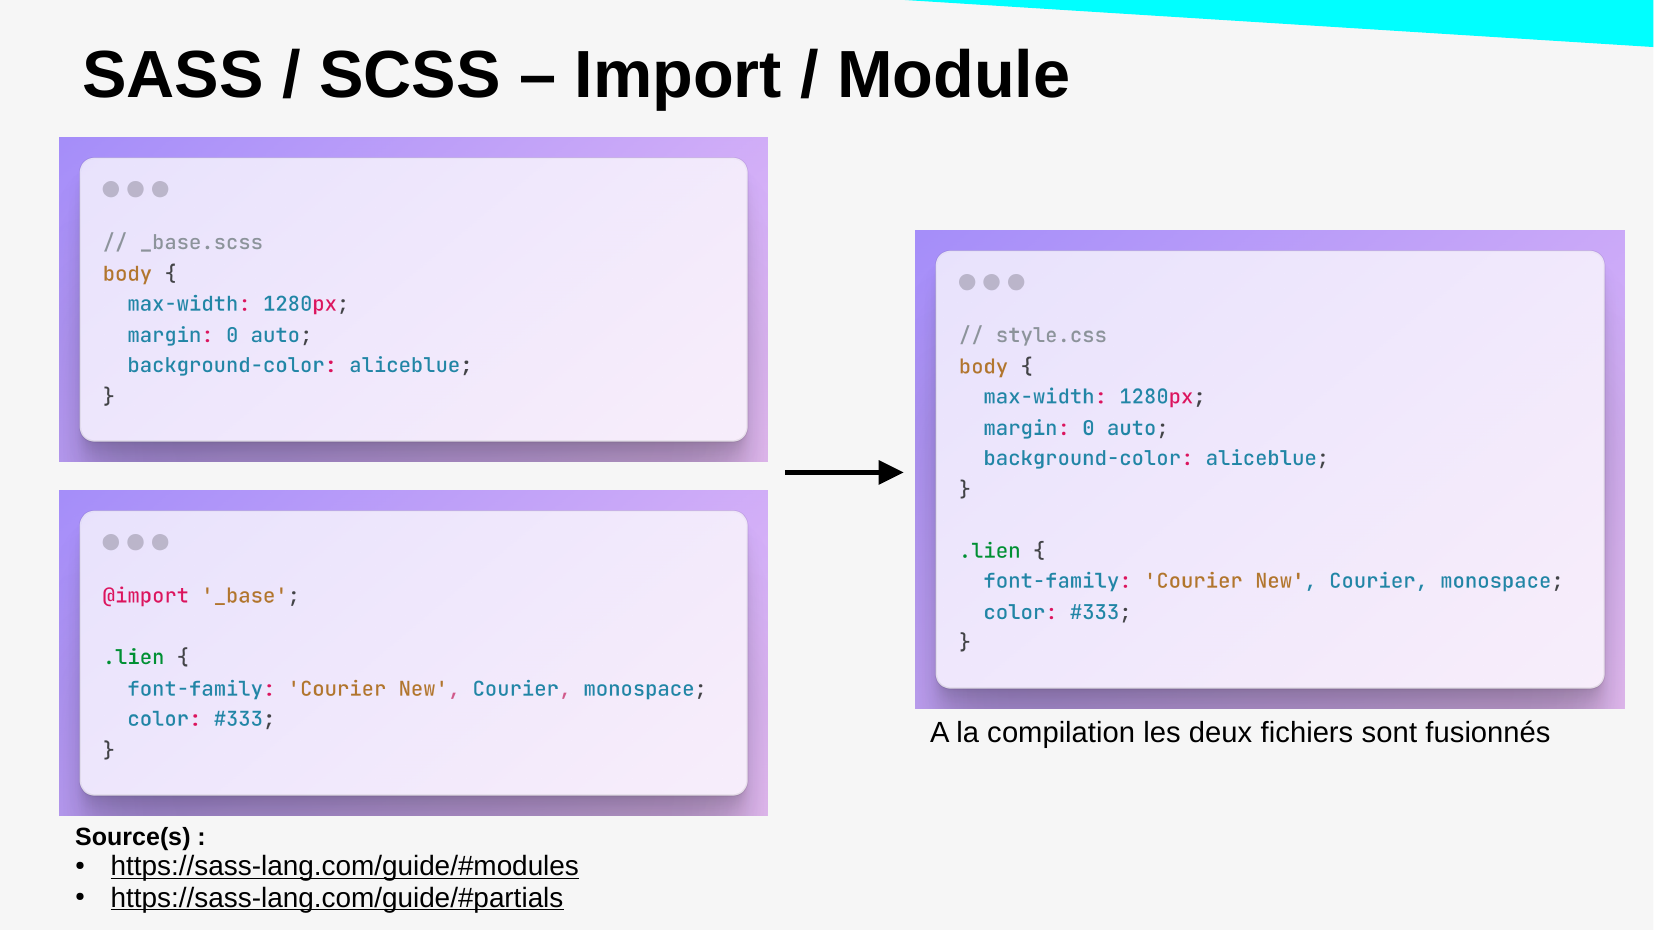

# SASS / SCSS – Import / Module
A la compilation les deux fichiers sont fusionnés
Source(s) :
https://sass-lang.com/guide/#modules
https://sass-lang.com/guide/#partials